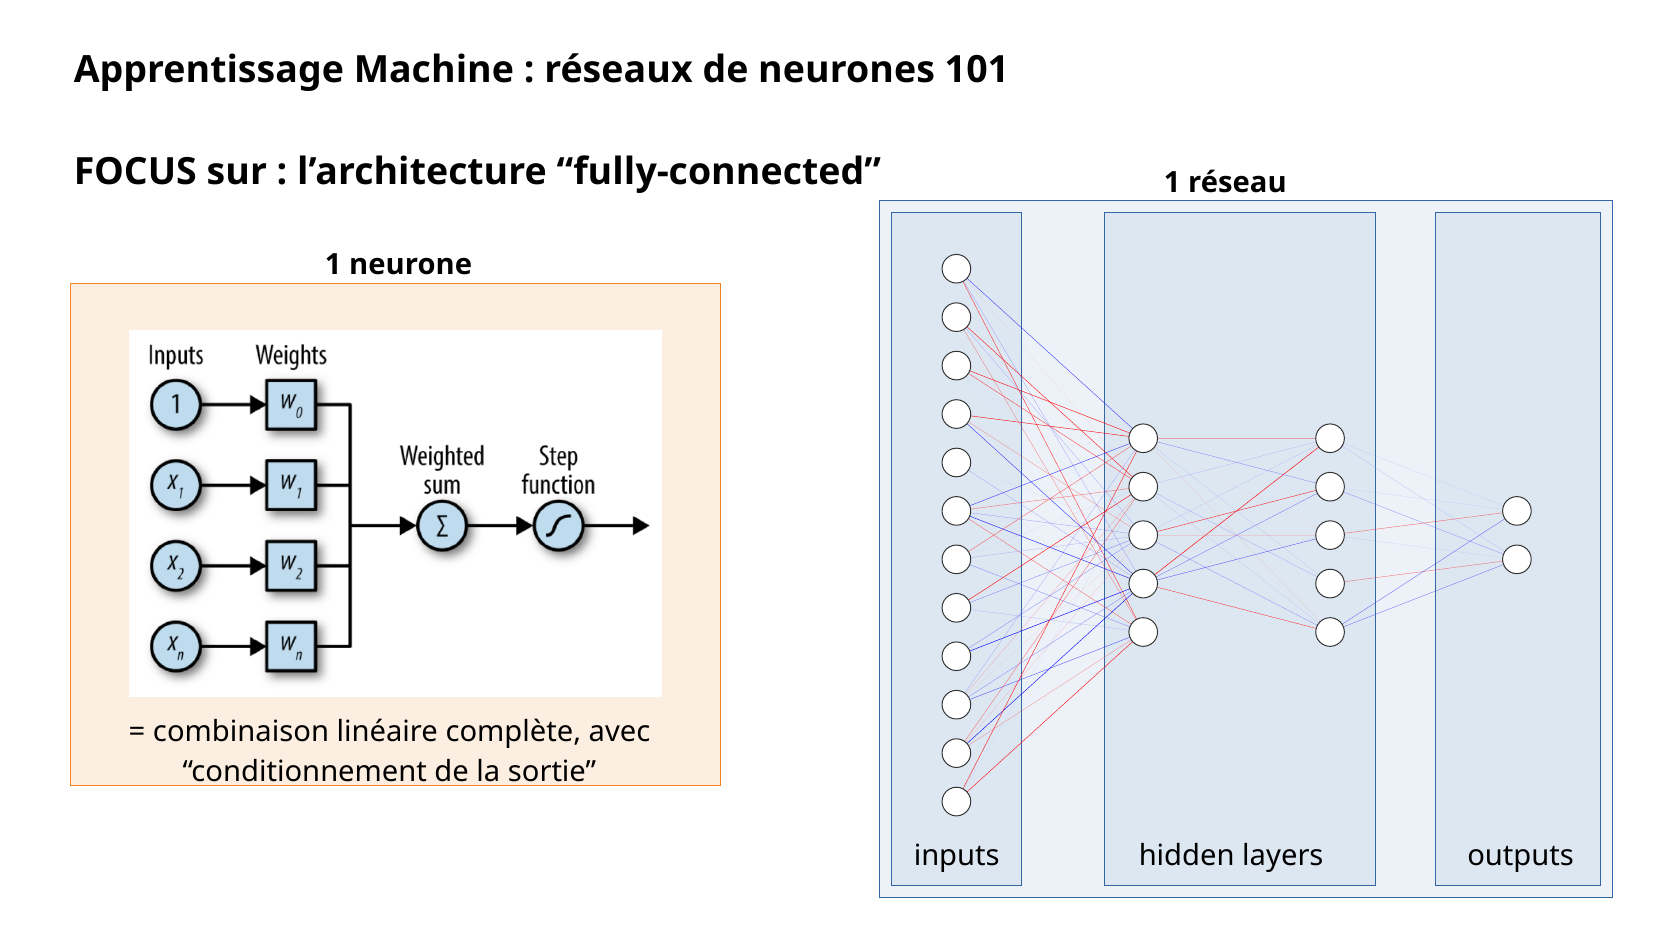

Apprentissage Machine : réseaux de neurones 101
FOCUS sur : l’architecture “fully-connected”
1 réseau
1 neurone
= combinaison linéaire complète, avec “conditionnement de la sortie”
inputs
hidden layers
outputs